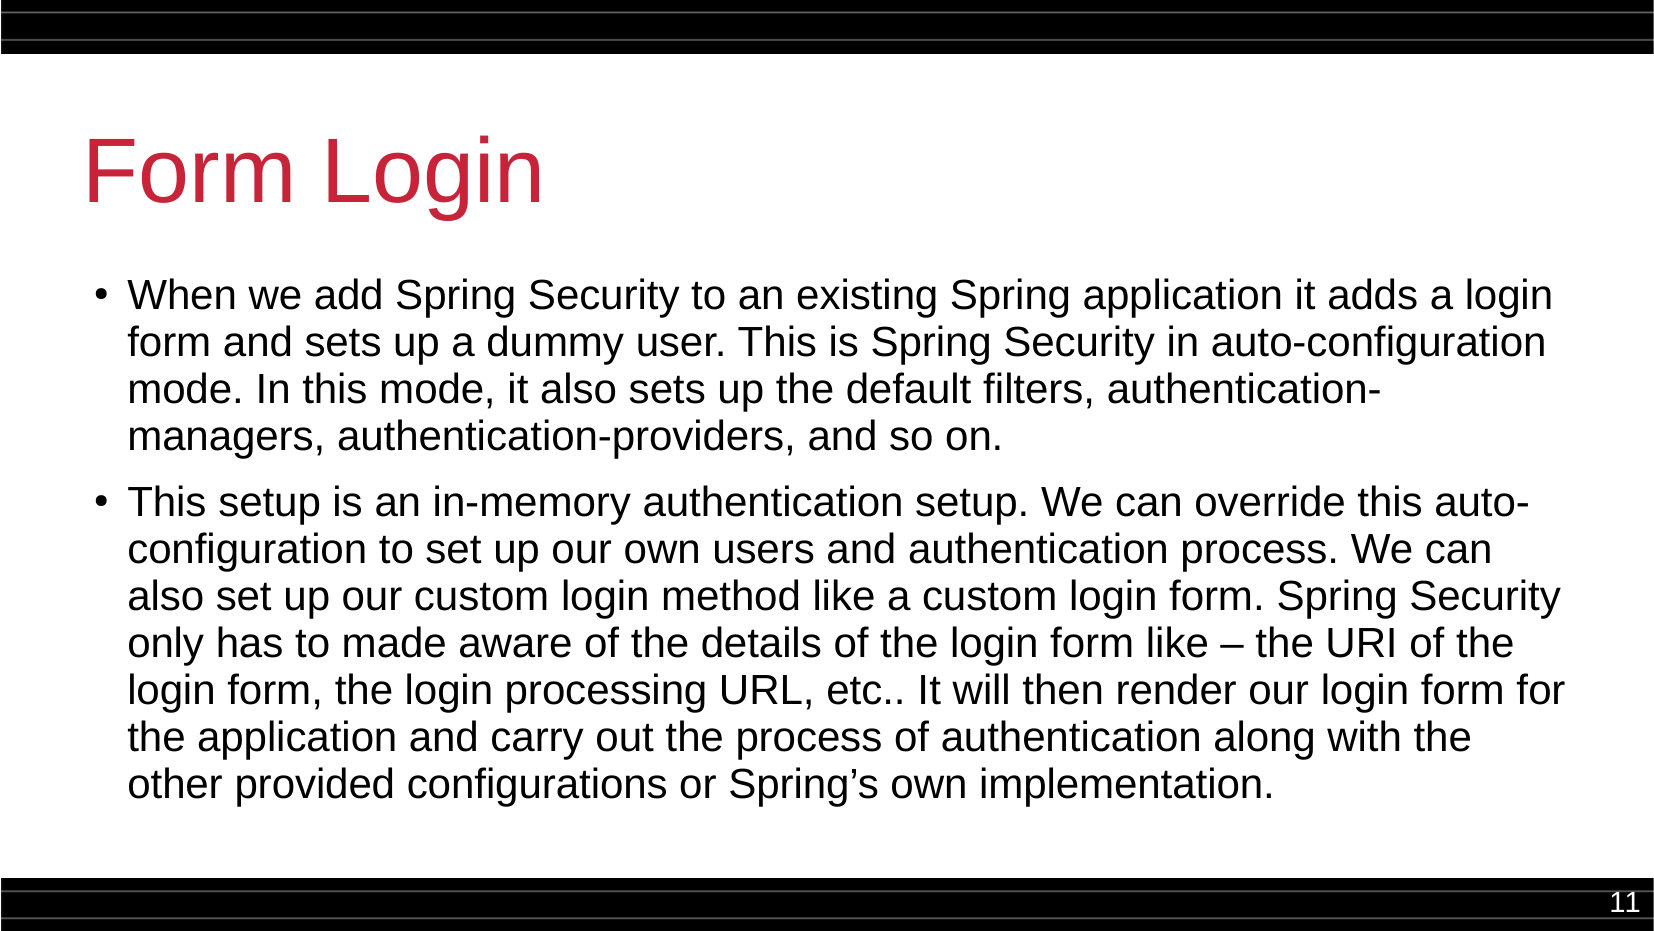

# Form Login
When we add Spring Security to an existing Spring application it adds a login form and sets up a dummy user. This is Spring Security in auto-configuration mode. In this mode, it also sets up the default filters, authentication-managers, authentication-providers, and so on.
This setup is an in-memory authentication setup. We can override this auto-configuration to set up our own users and authentication process. We can also set up our custom login method like a custom login form. Spring Security only has to made aware of the details of the login form like – the URI of the login form, the login processing URL, etc.. It will then render our login form for the application and carry out the process of authentication along with the other provided configurations or Spring’s own implementation.